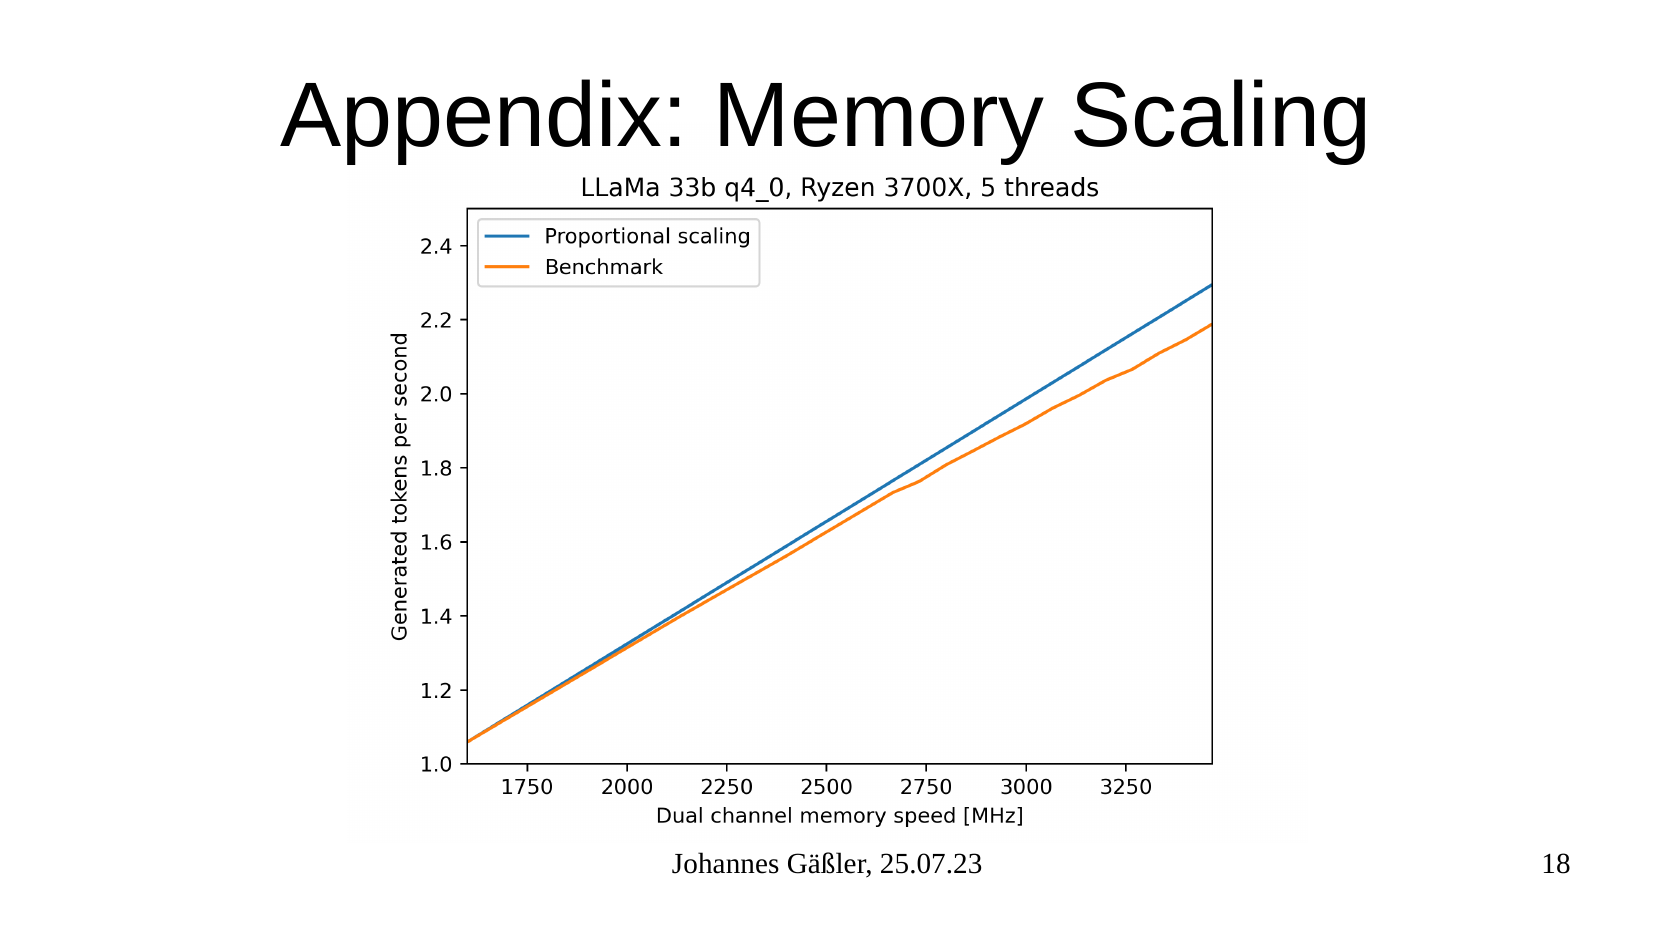

# Appendix: Memory Scaling
Johannes Gäßler, 25.07.23
18